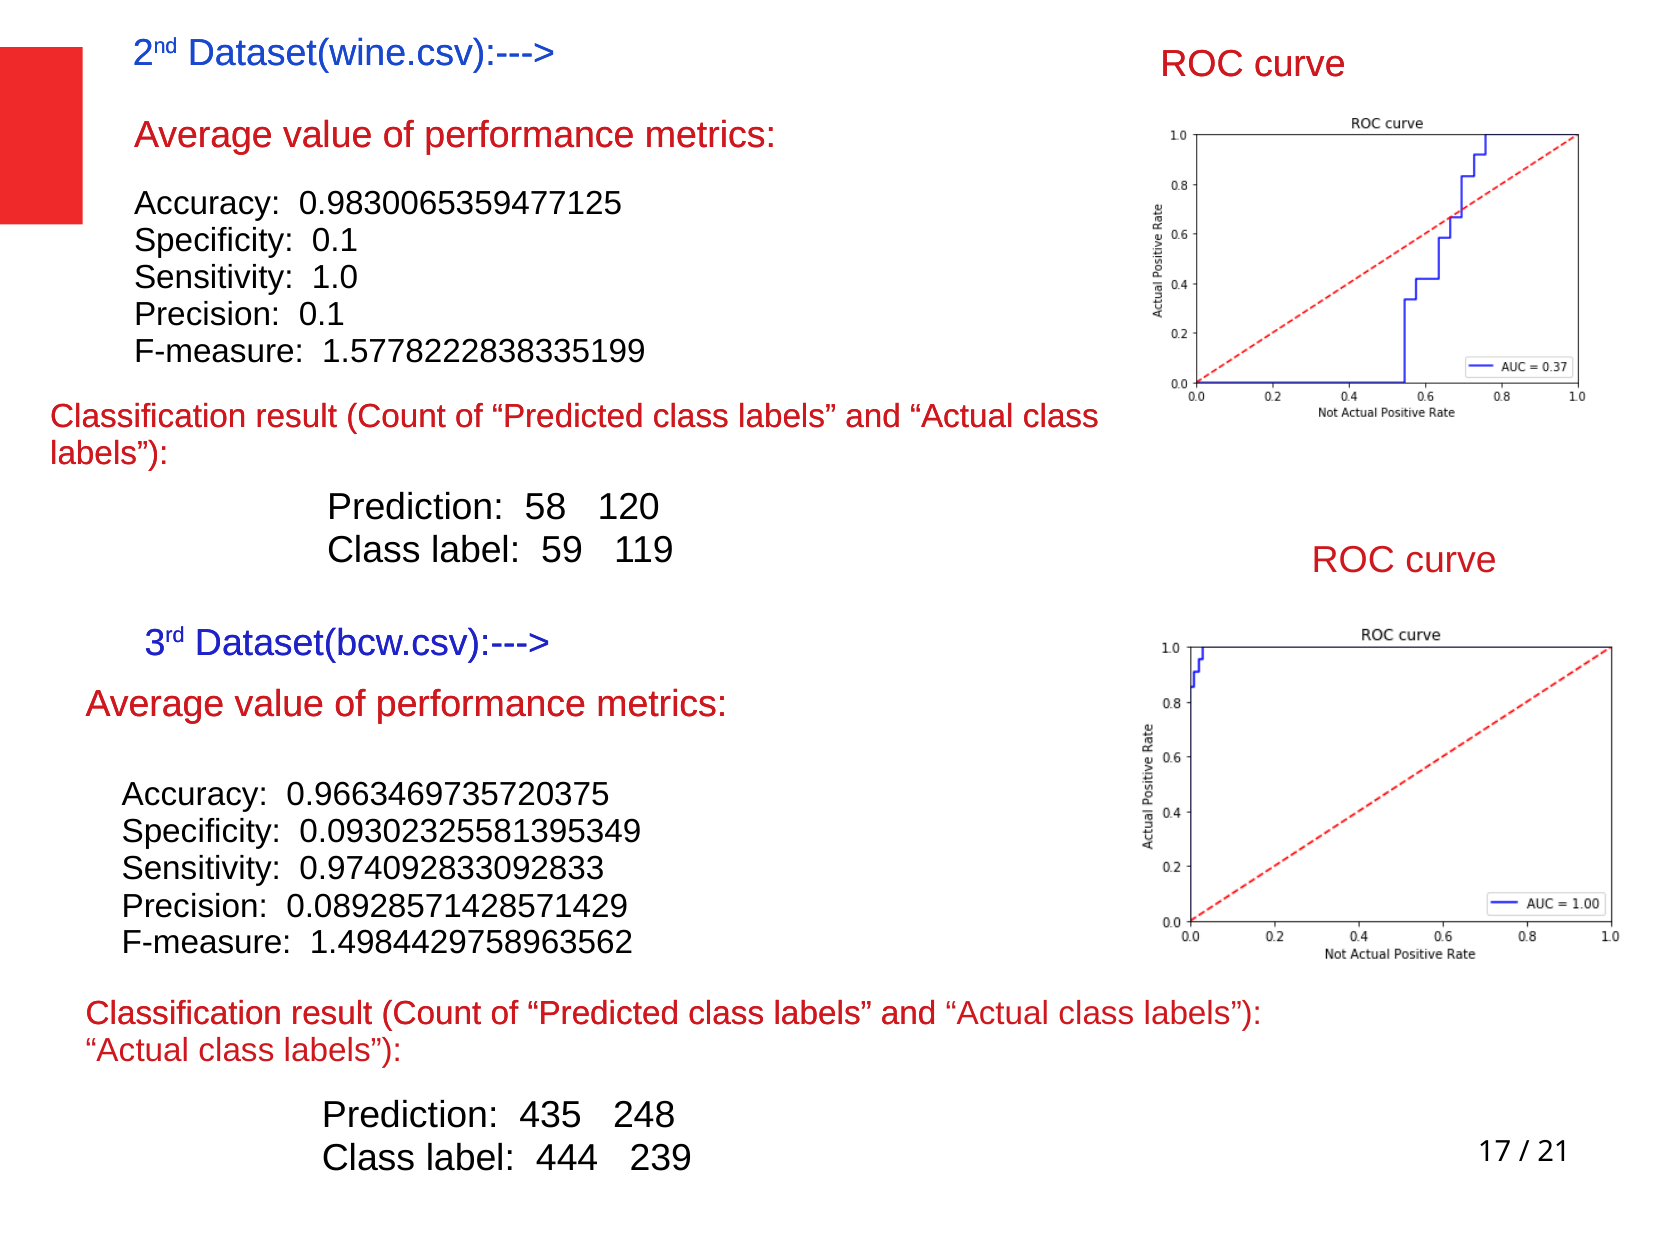

2nd Dataset(wine.csv):--->
2nd Dataset(wine.csv):--->
ROC curve
ROC curve
Average value of performance metrics:
Average value of performance metrics:
Accuracy: 0.9830065359477125
Specificity: 0.1
Sensitivity: 1.0
Precision: 0.1
F-measure: 1.5778222838335199
Classification result (Count of “Predicted class labels” and “Actual class labels”):
Classification result (Count of “Predicted class labels” and “Actual class labels”):
Prediction: 58 120
Class label: 59 119
ROC curve
3rd Dataset(bcw.csv):--->
3rd Dataset(bcw.csv):--->
Average value of performance metrics:
Average value of performance metrics:
Accuracy: 0.9663469735720375
Specificity: 0.09302325581395349
Sensitivity: 0.974092833092833
Precision: 0.08928571428571429
F-measure: 1.4984429758963562
Classification result (Count of “Predicted class labels” and “Actual class labels”):
Classification result (Count of “Predicted class labels” and “Actual class labels”):
Prediction: 435 248
Class label: 444 239
17